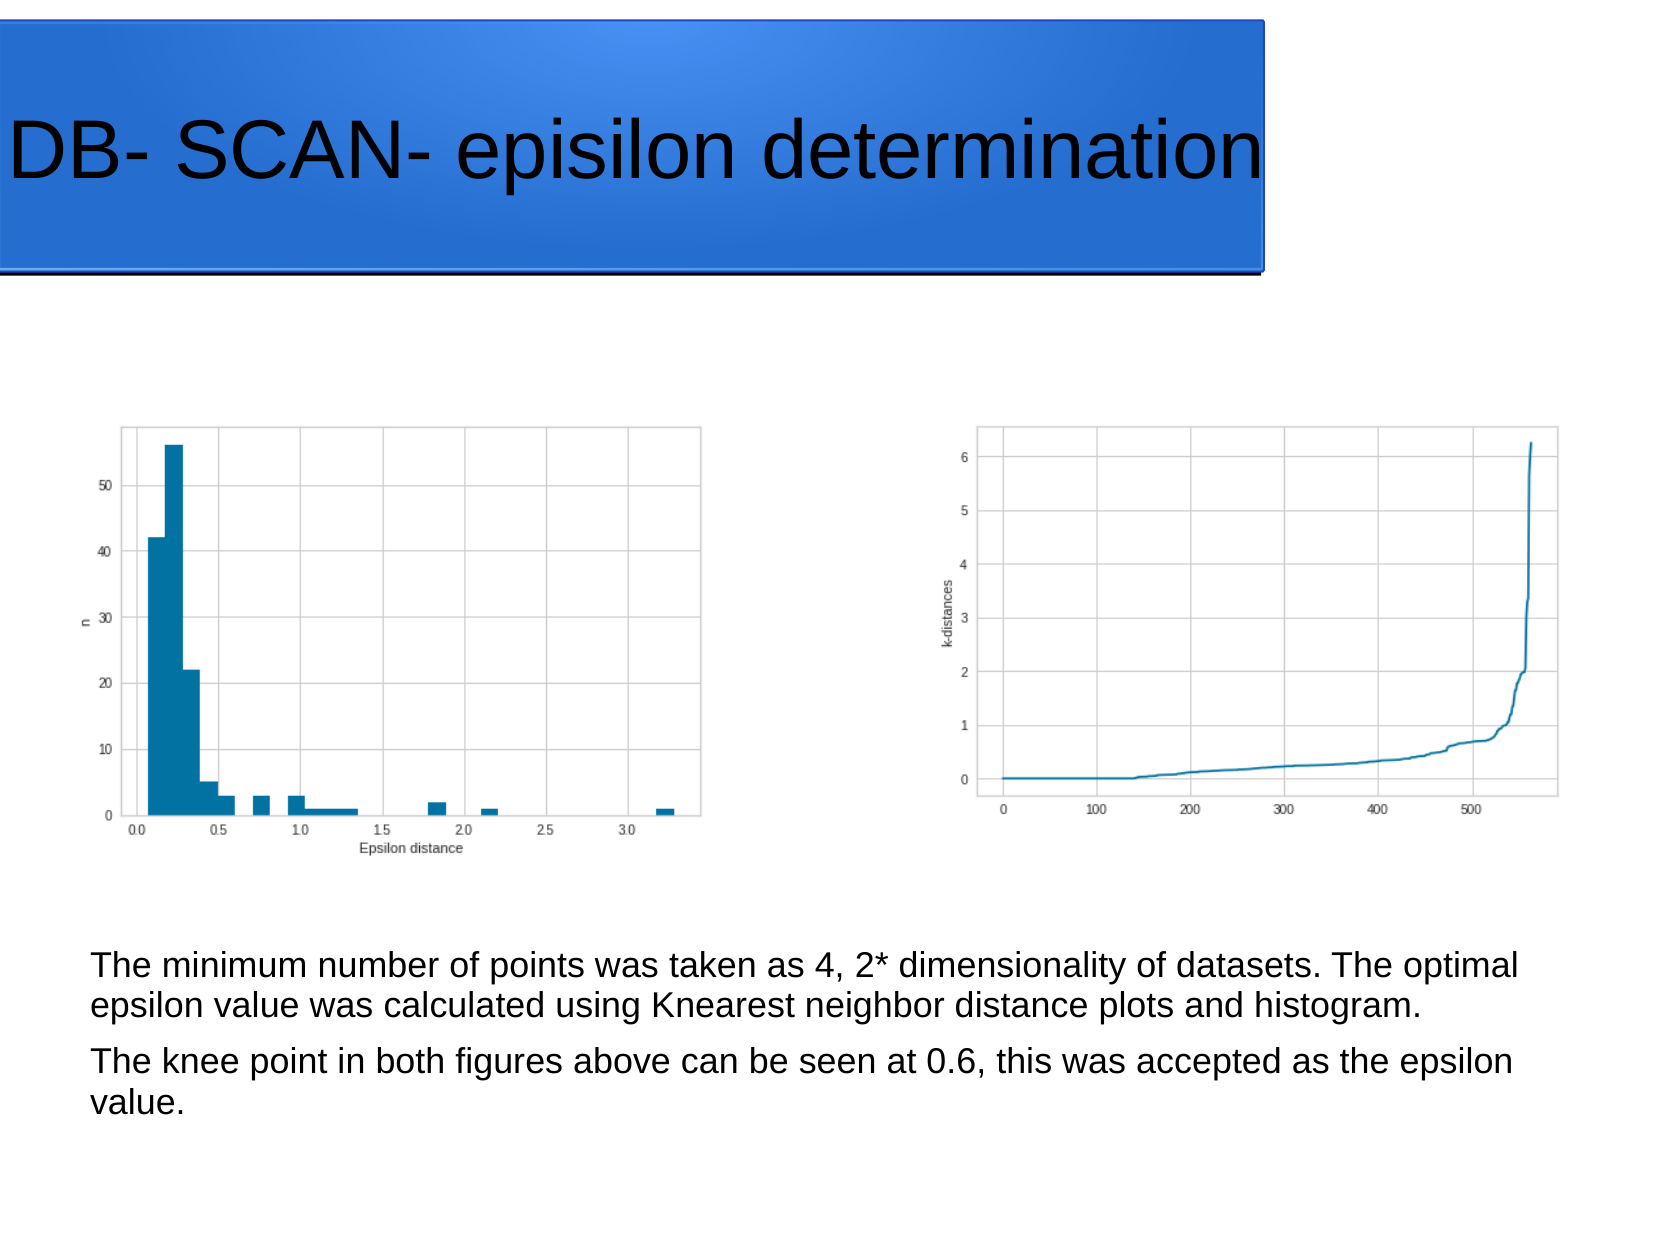

# DB- SCAN- episilon determination
The minimum number of points was taken as 4, 2* dimensionality of datasets. The optimal epsilon value was calculated using Knearest neighbor distance plots and histogram.
The knee point in both figures above can be seen at 0.6, this was accepted as the epsilon value.